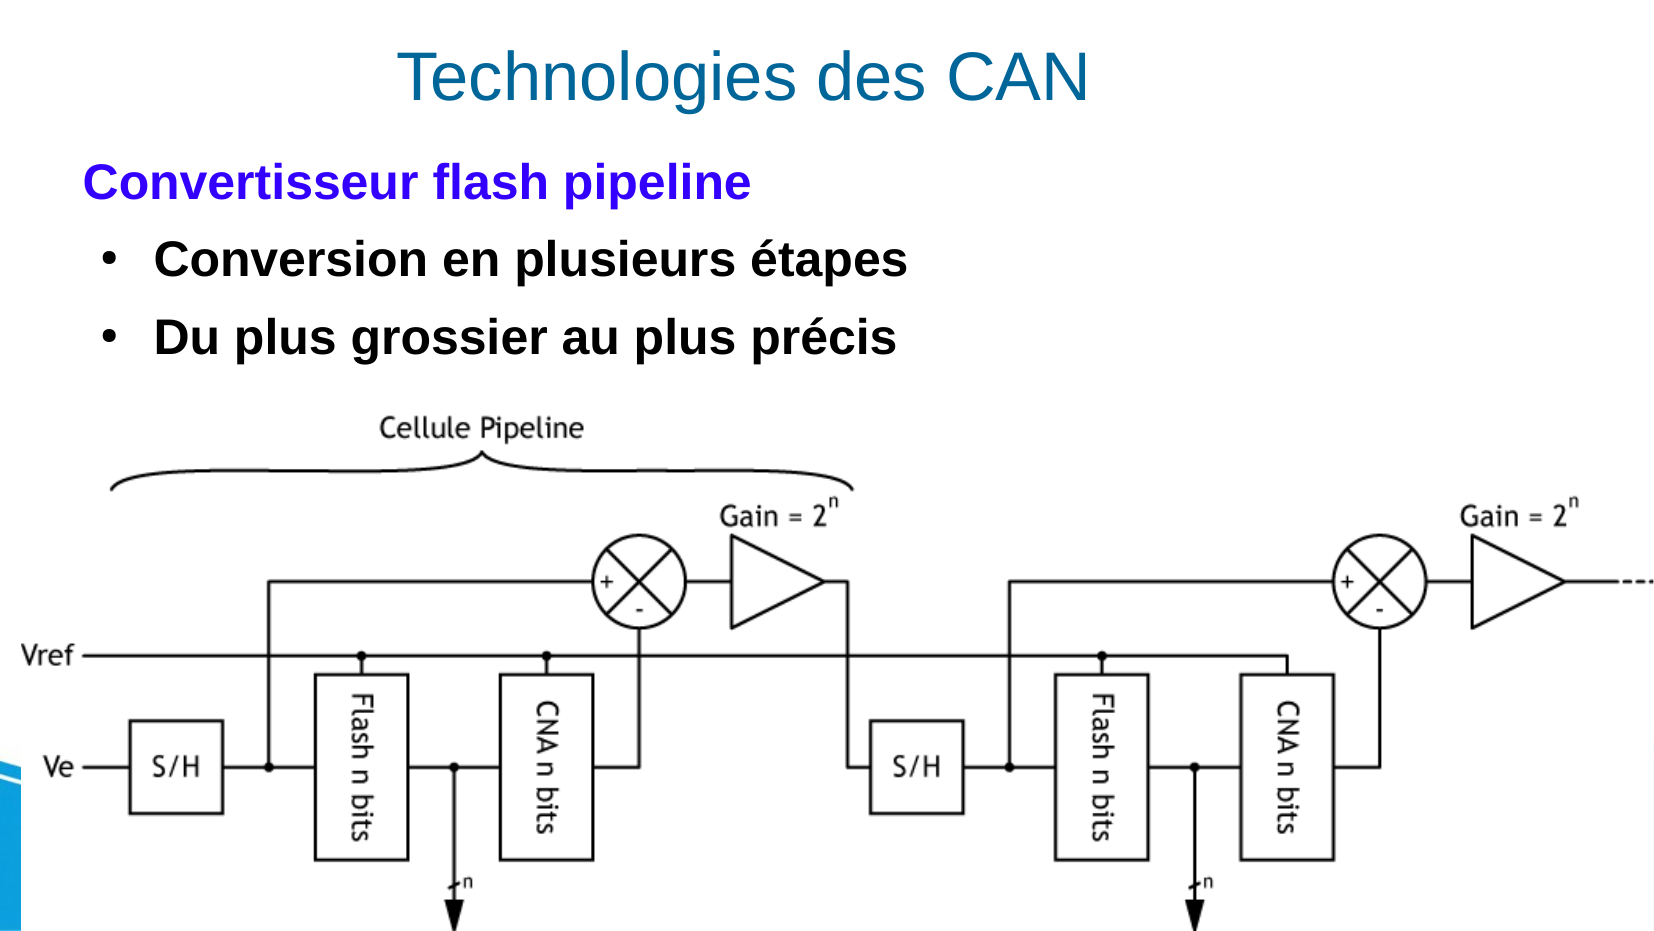

# Technologies des CAN
Convertisseur flash pipeline
Conversion en plusieurs étapes
Du plus grossier au plus précis